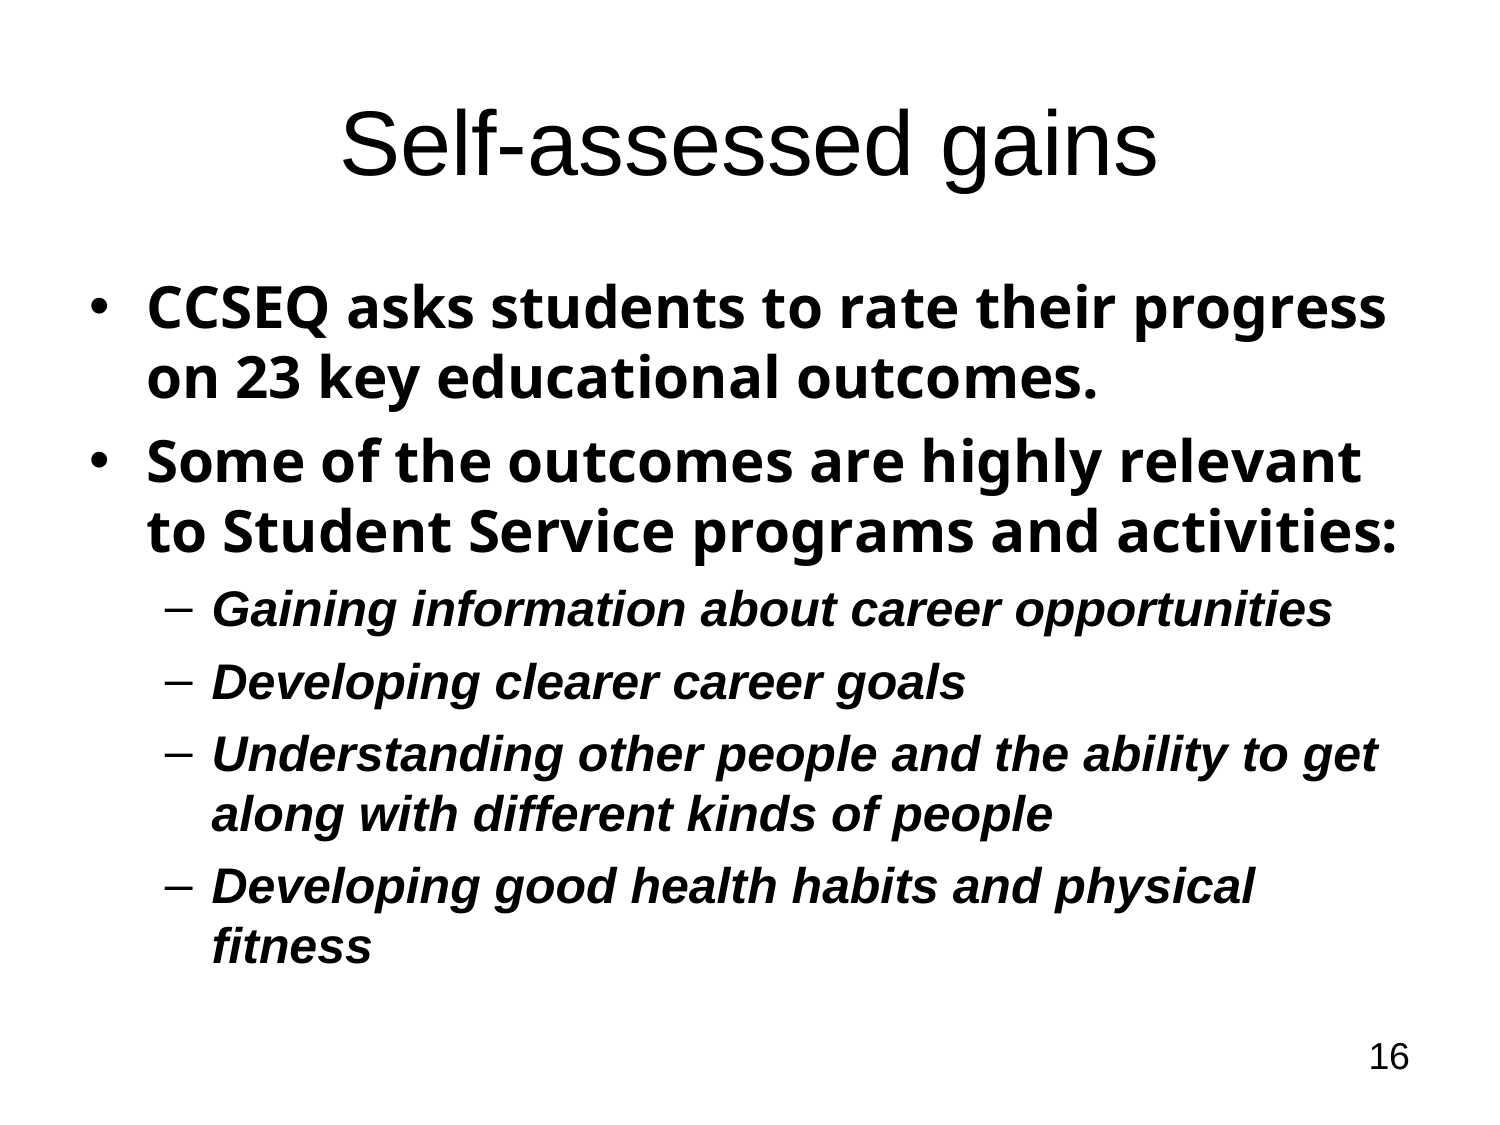

# Self-assessed gains
CCSEQ asks students to rate their progress on 23 key educational outcomes.
Some of the outcomes are highly relevant to Student Service programs and activities:
Gaining information about career opportunities
Developing clearer career goals
Understanding other people and the ability to get along with different kinds of people
Developing good health habits and physical fitness
16